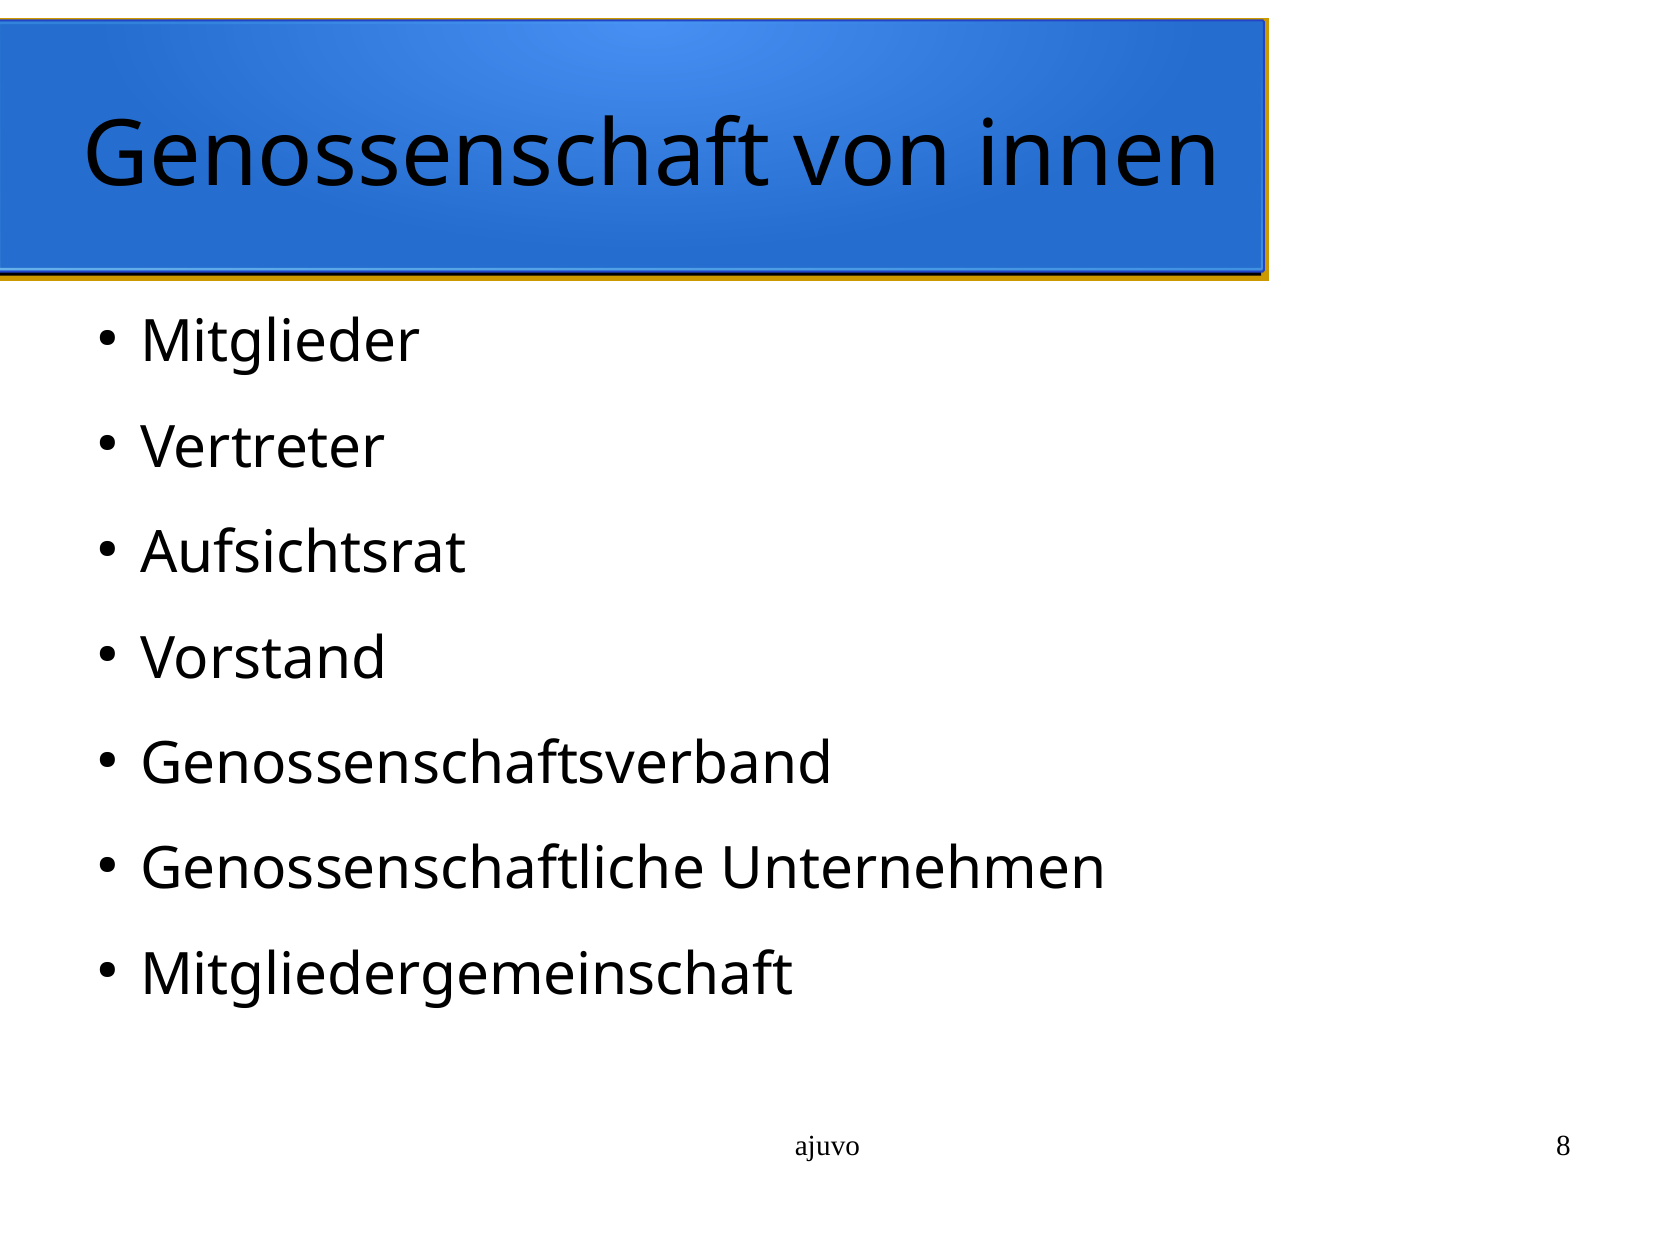

# Genossenschaft von innen
Mitglieder
Vertreter
Aufsichtsrat
Vorstand
Genossenschaftsverband
Genossenschaftliche Unternehmen
Mitgliedergemeinschaft
ajuvo
8